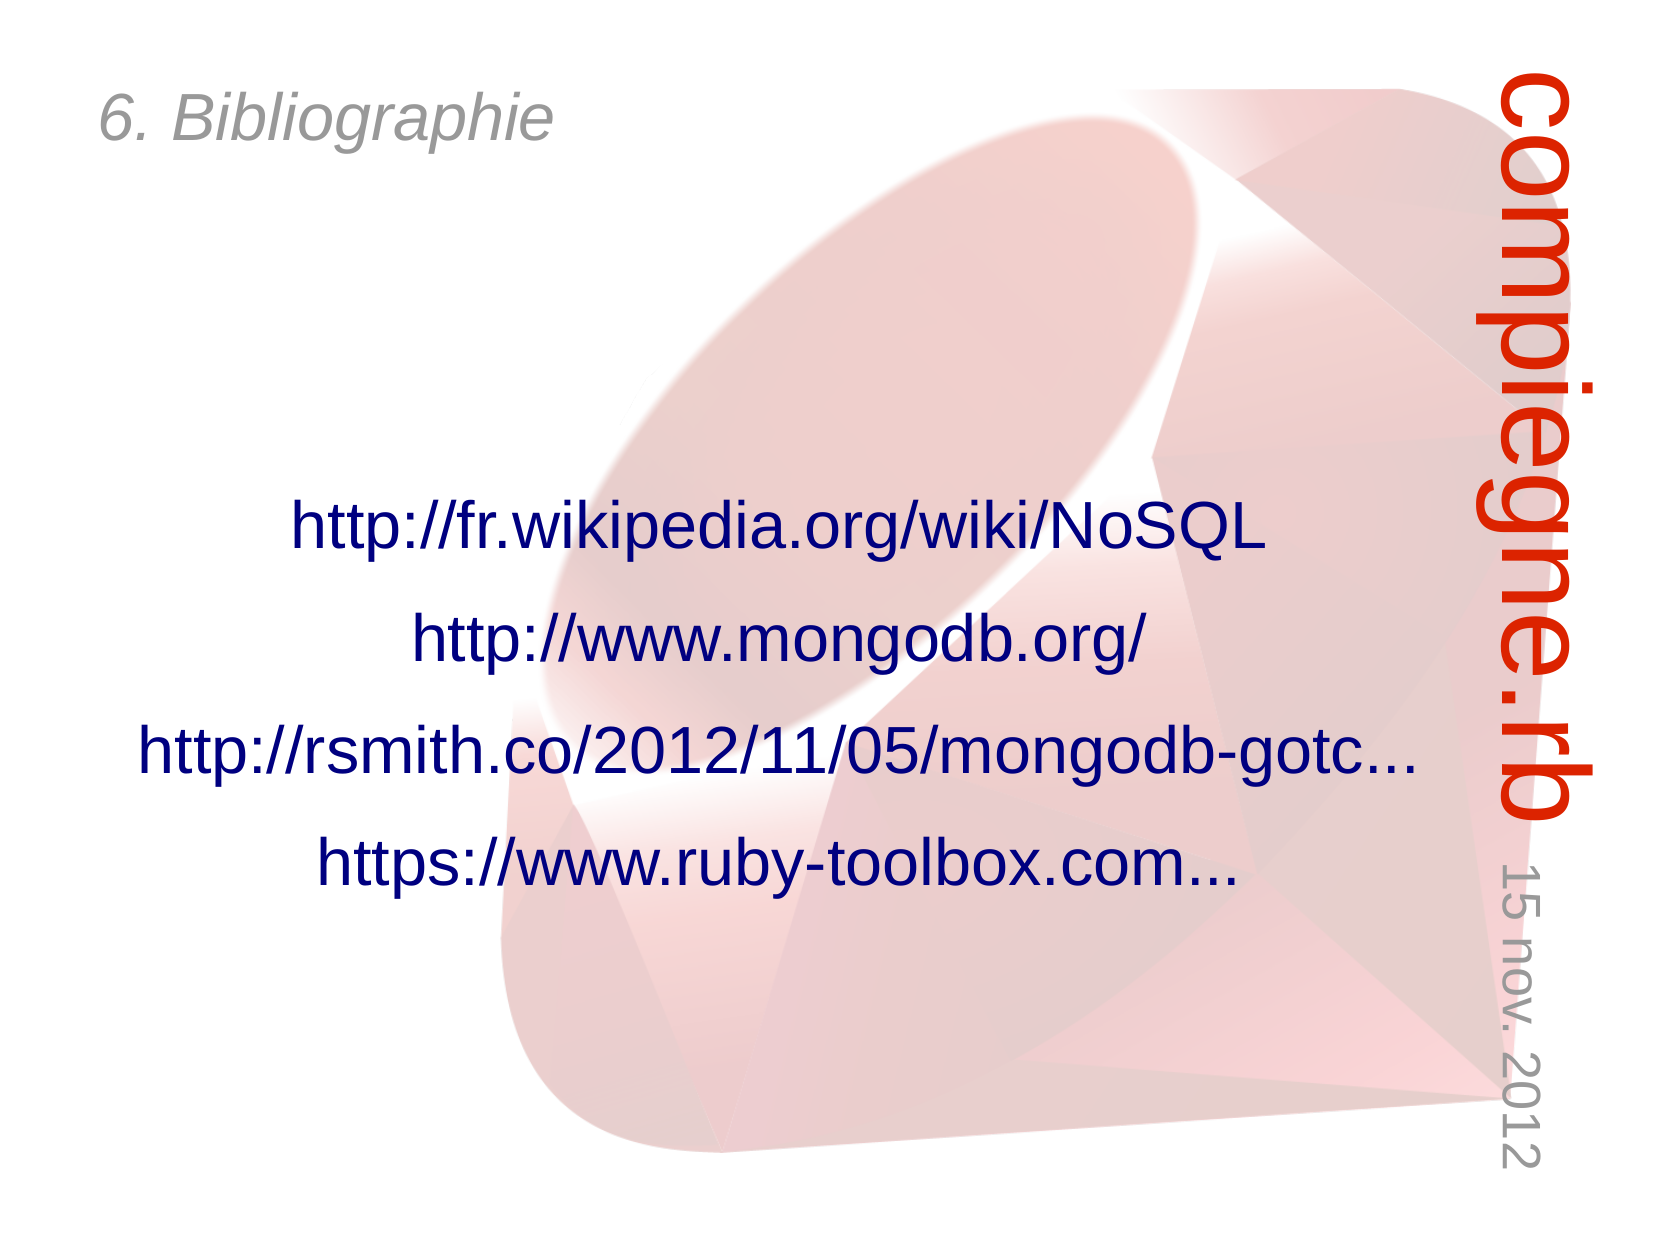

6. Bibliographie
http://fr.wikipedia.org/wiki/NoSQL
http://www.mongodb.org/
http://rsmith.co/2012/11/05/mongodb-gotc...
https://www.ruby-toolbox.com...
# compiegne.rb 15 nov. 2012